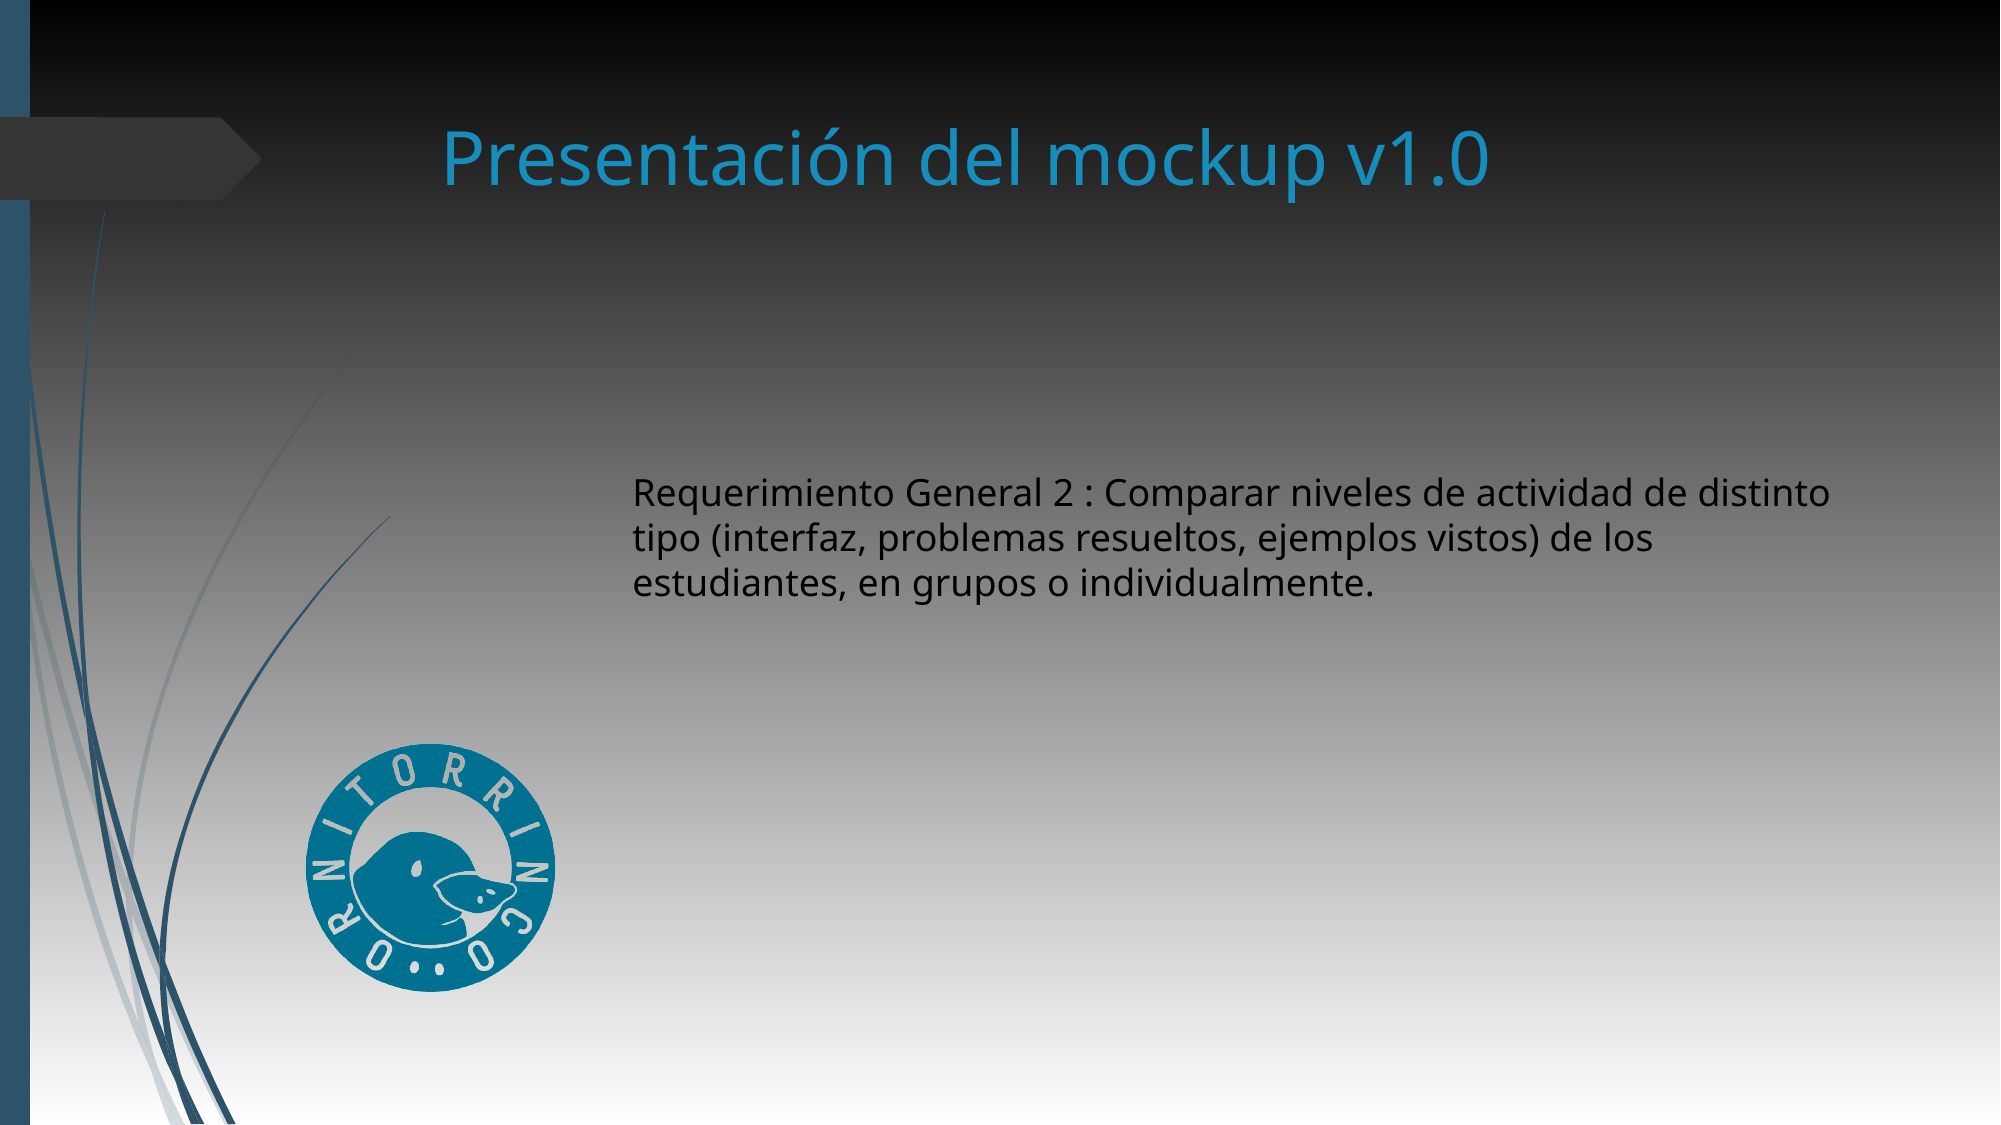

# Presentación del mockup v1.0
Requerimiento General 2 : Comparar niveles de actividad de distinto tipo (interfaz, problemas resueltos, ejemplos vistos) de los estudiantes, en grupos o individualmente.